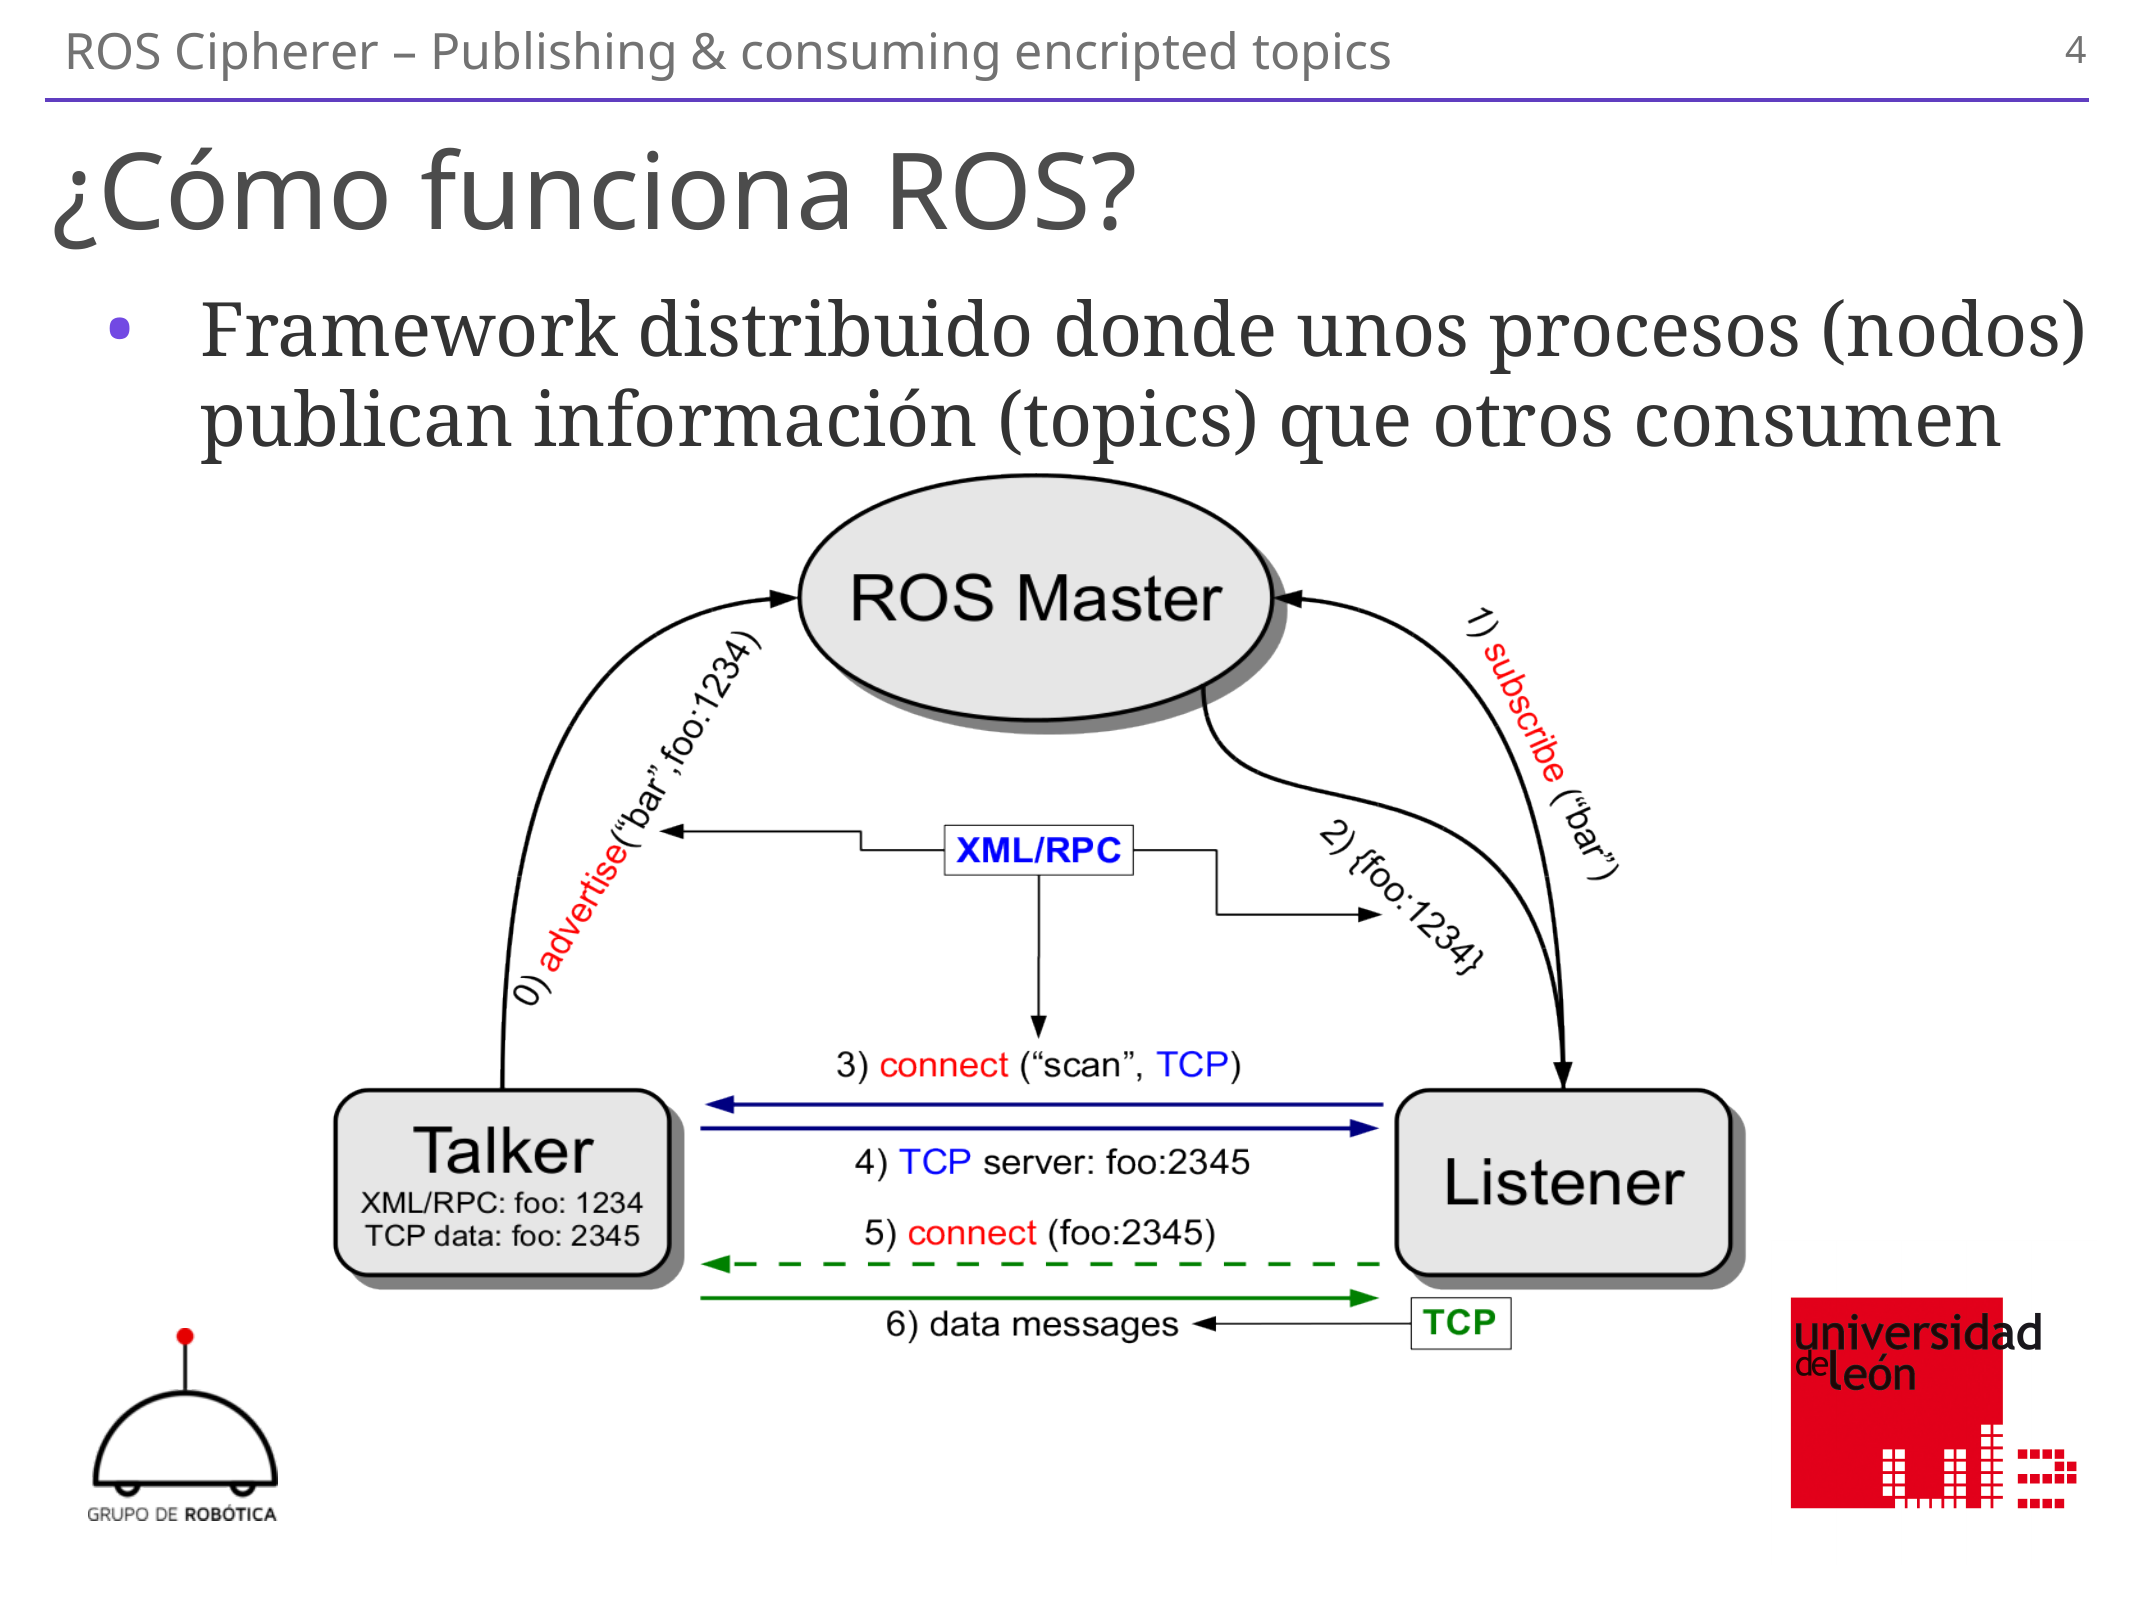

ROS Cipherer – Publishing & consuming encripted topics
4
# ¿Cómo funciona ROS?
Framework distribuido donde unos procesos (nodos) publican información (topics) que otros consumen